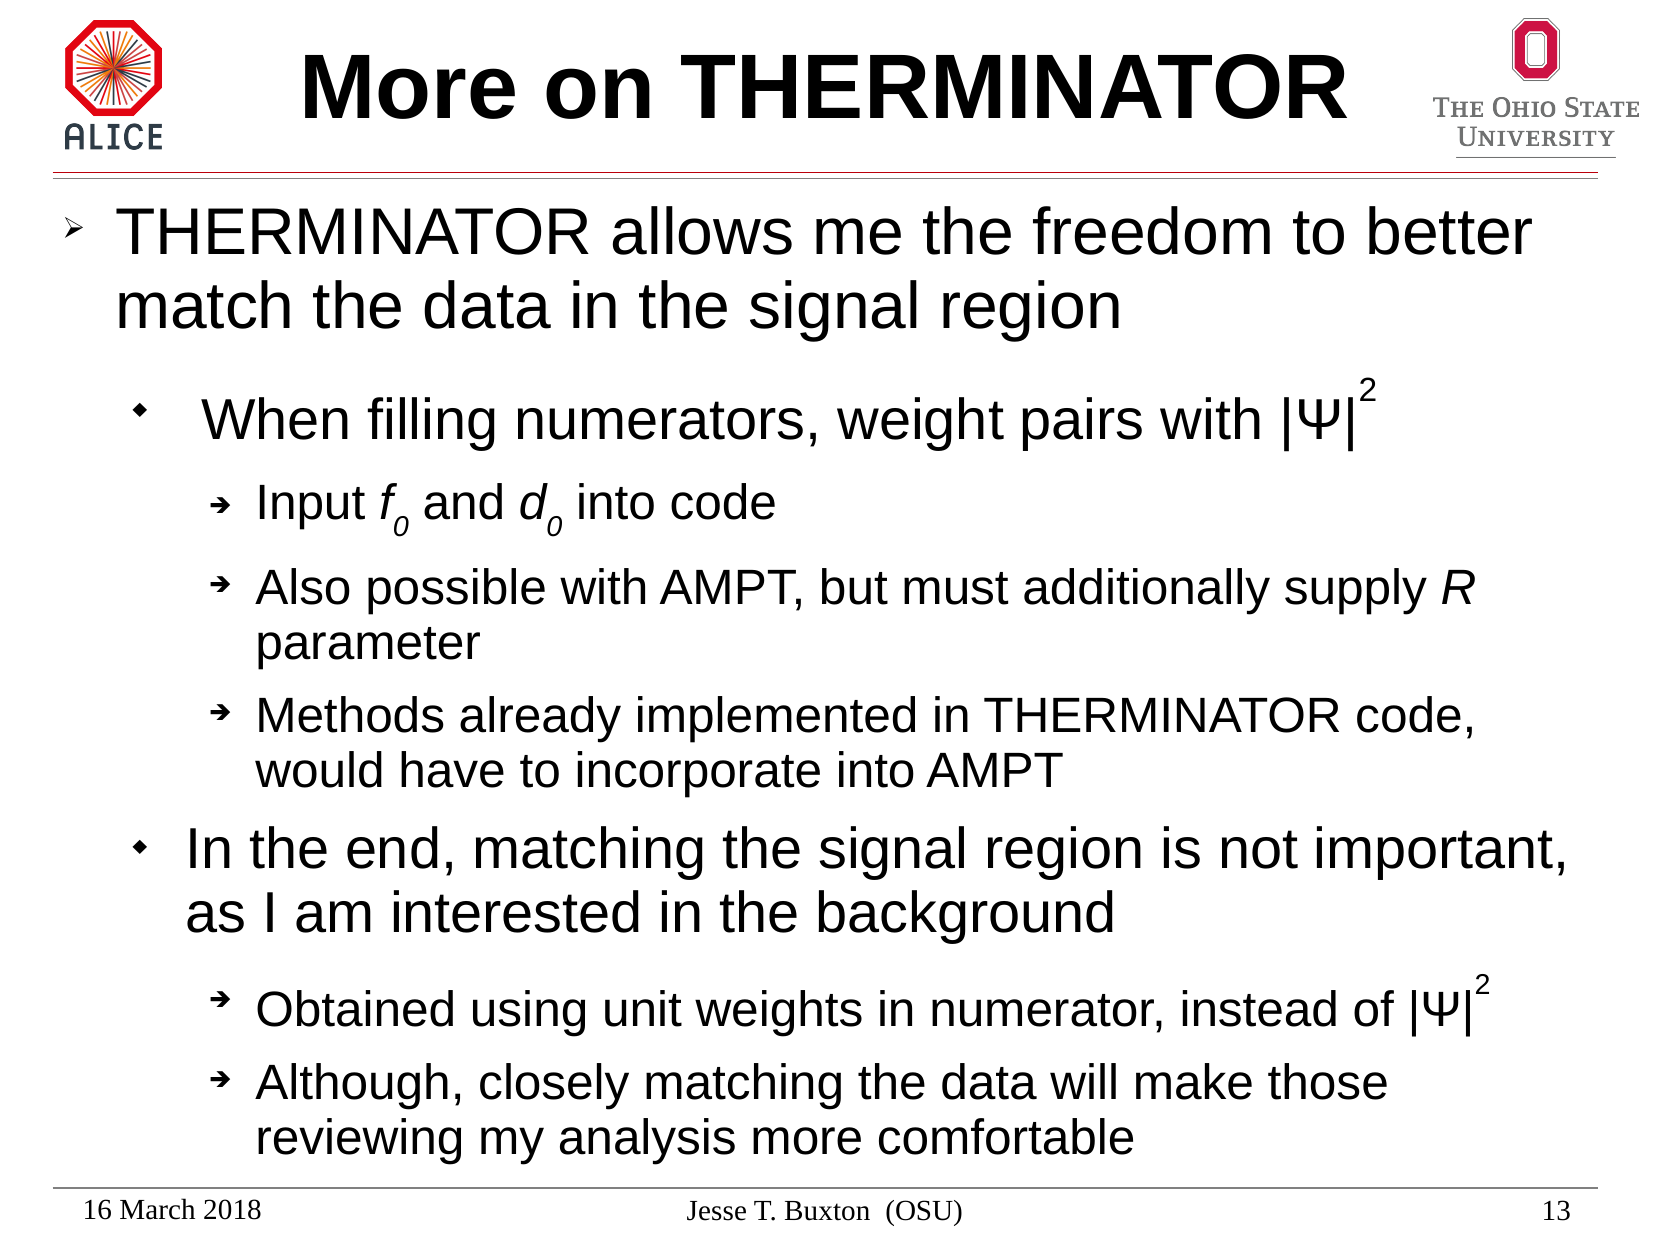

# More on THERMINATOR
THERMINATOR allows me the freedom to better match the data in the signal region
 When filling numerators, weight pairs with |Ψ|2
Input f0 and d0 into code
Also possible with AMPT, but must additionally supply R parameter
Methods already implemented in THERMINATOR code, would have to incorporate into AMPT
In the end, matching the signal region is not important, as I am interested in the background
Obtained using unit weights in numerator, instead of |Ψ|2
Although, closely matching the data will make those reviewing my analysis more comfortable
16 March 2018
Jesse T. Buxton (OSU)
13